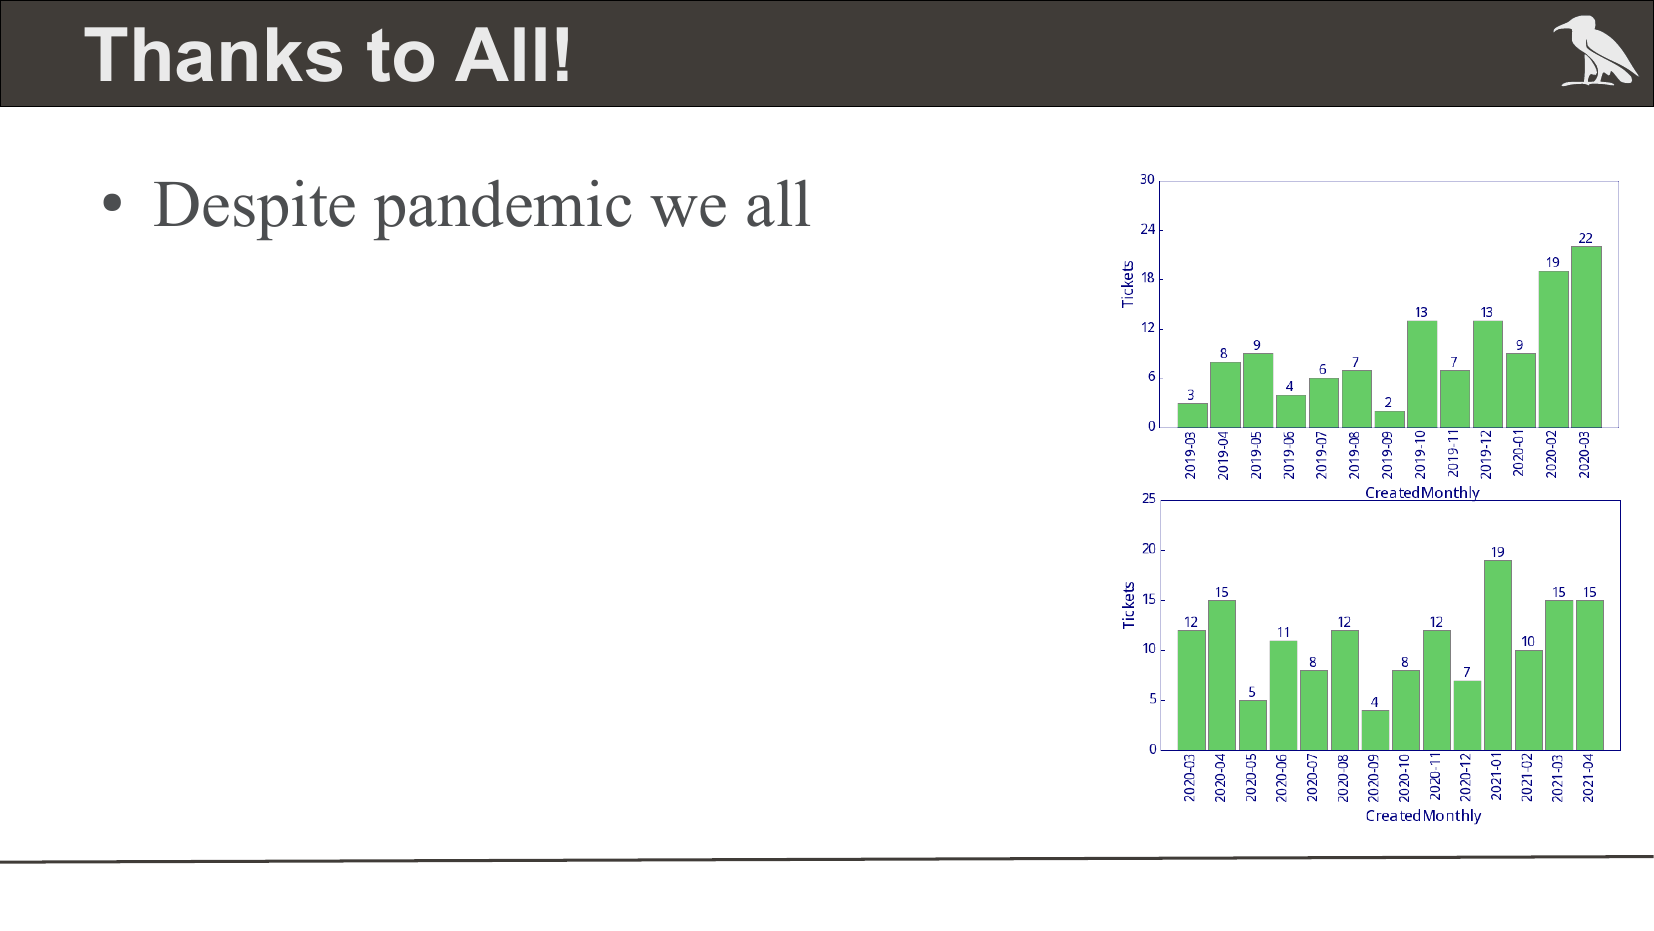

# Thanks to All!
Despite pandemic we all